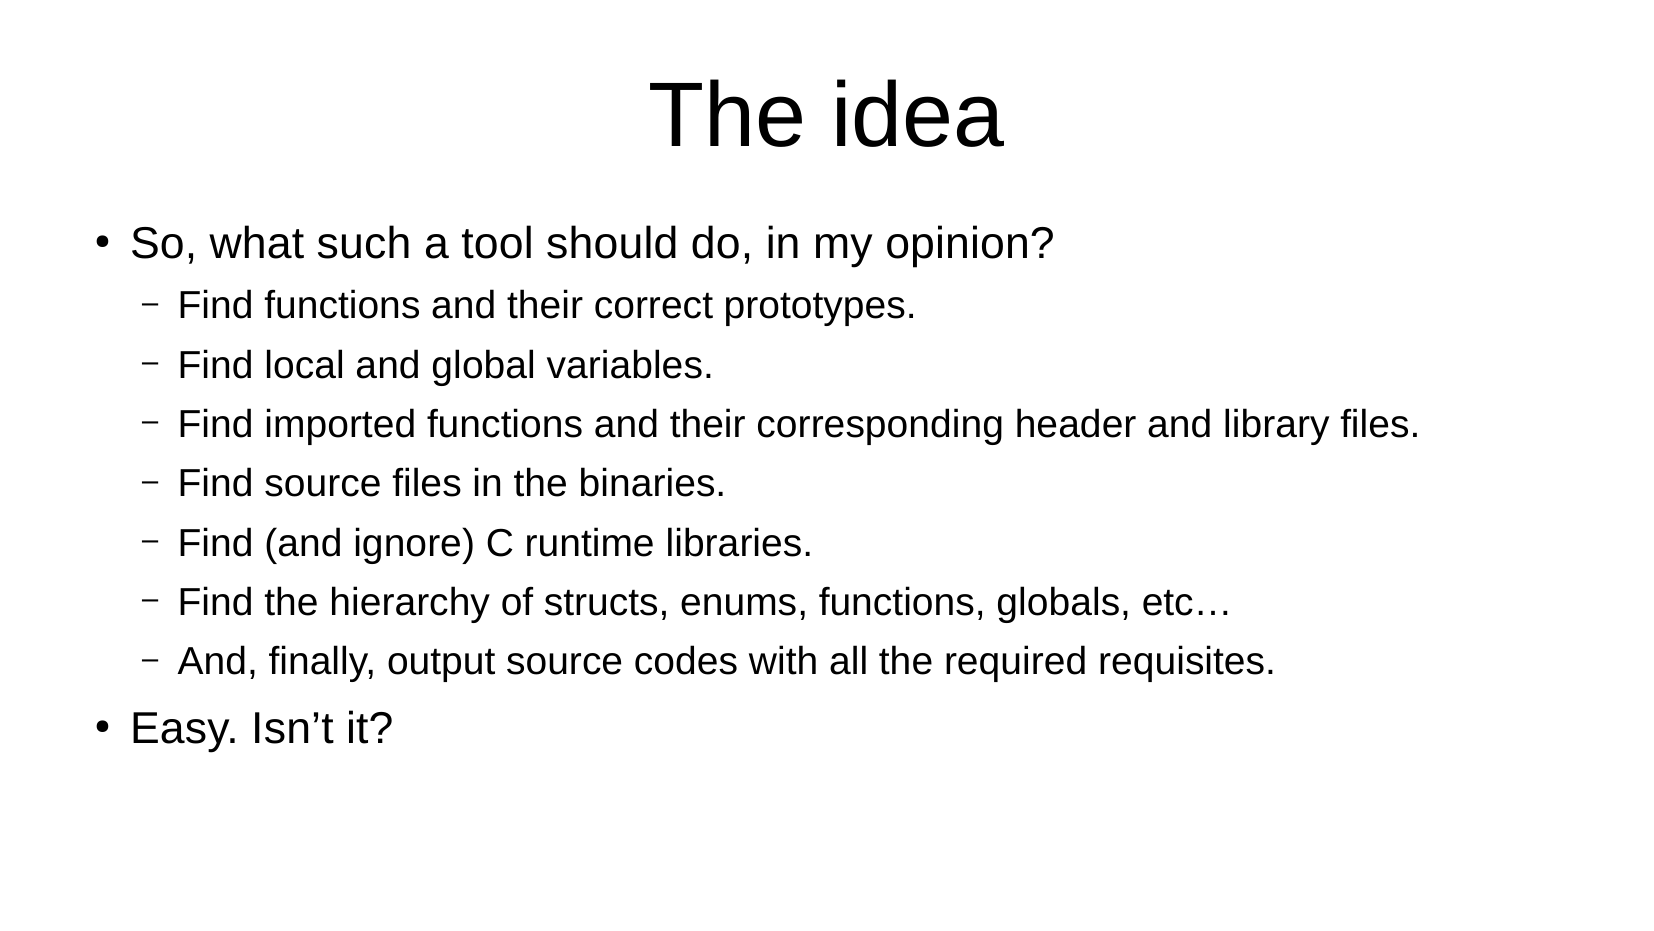

# The idea
So, what such a tool should do, in my opinion?
Find functions and their correct prototypes.
Find local and global variables.
Find imported functions and their corresponding header and library files.
Find source files in the binaries.
Find (and ignore) C runtime libraries.
Find the hierarchy of structs, enums, functions, globals, etc…
And, finally, output source codes with all the required requisites.
Easy. Isn’t it?